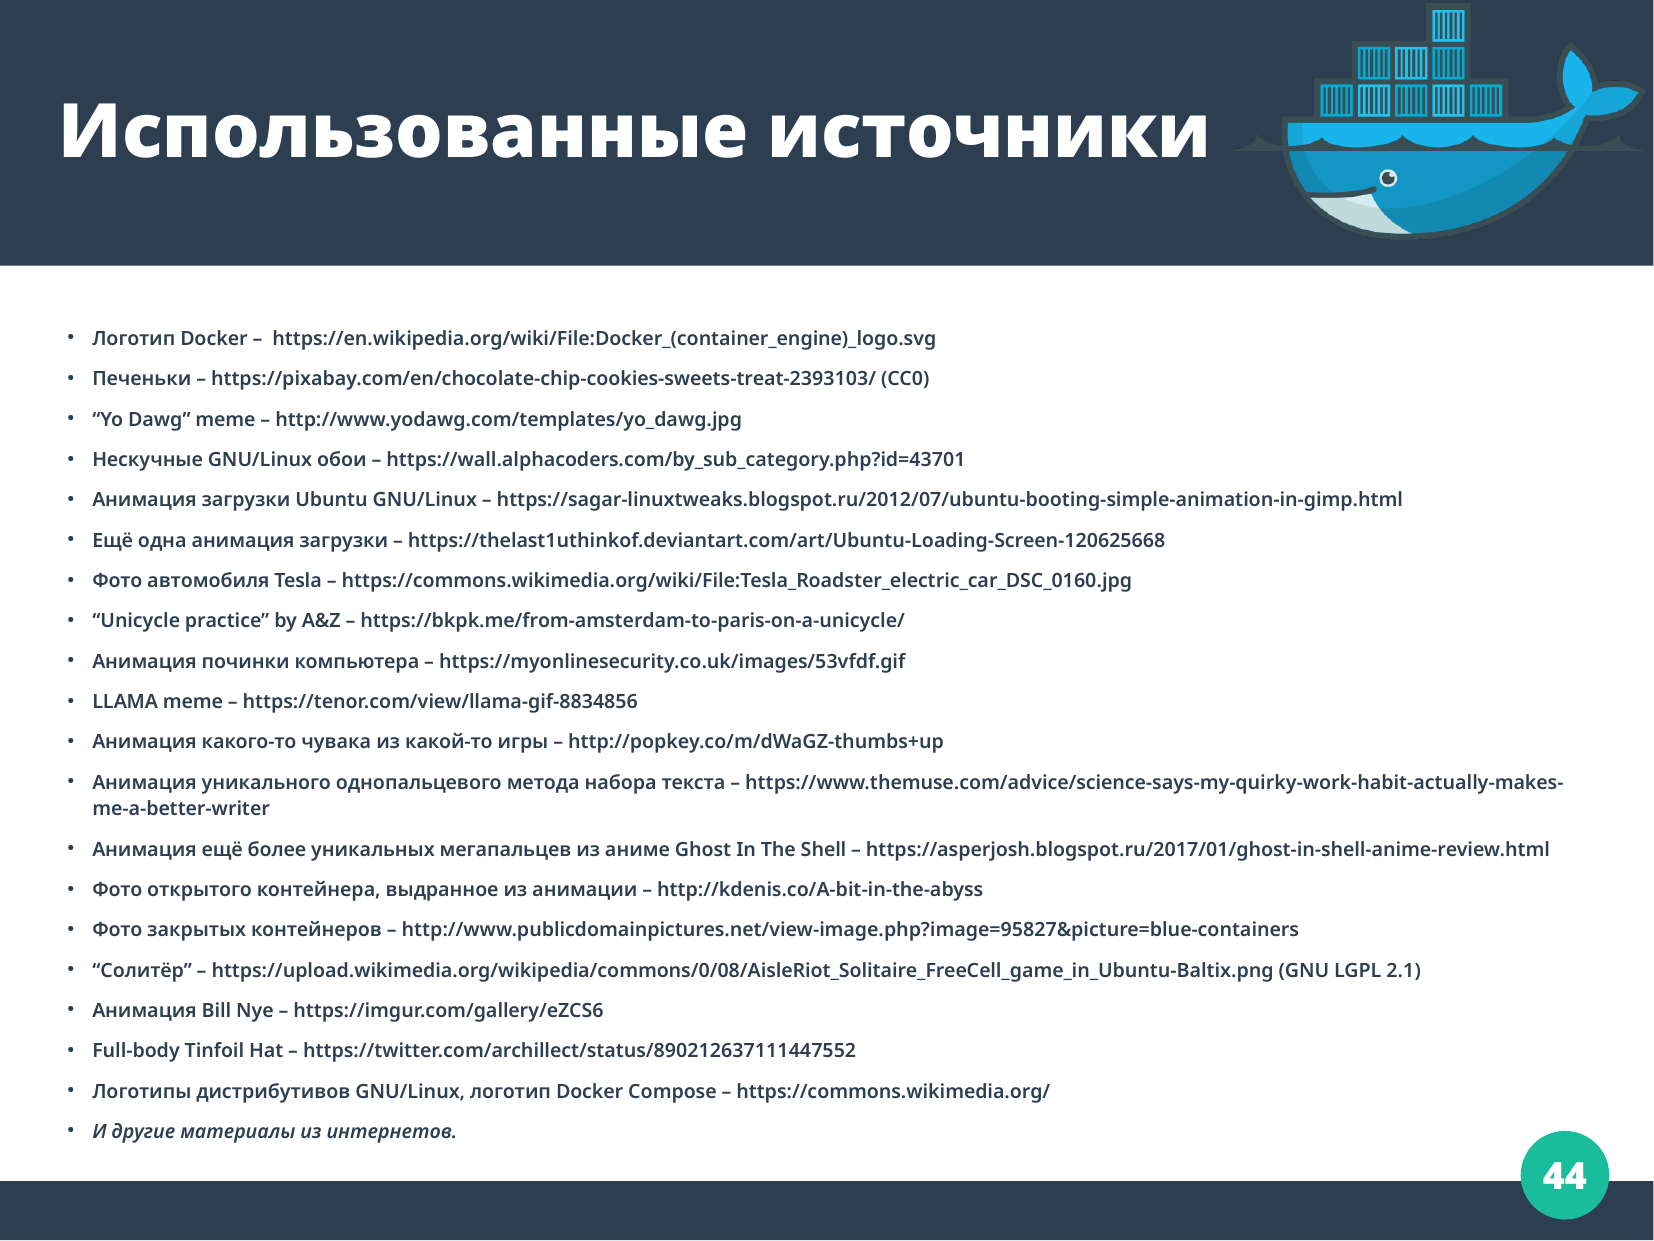

# Использованные источники
Логотип Docker – https://en.wikipedia.org/wiki/File:Docker_(container_engine)_logo.svg
Печеньки – https://pixabay.com/en/chocolate-chip-cookies-sweets-treat-2393103/ (СС0)
“Yo Dawg” meme – http://www.yodawg.com/templates/yo_dawg.jpg
Нескучные GNU/Linux обои – https://wall.alphacoders.com/by_sub_category.php?id=43701
Анимация загрузки Ubuntu GNU/Linux – https://sagar-linuxtweaks.blogspot.ru/2012/07/ubuntu-booting-simple-animation-in-gimp.html
Ещё одна анимация загрузки – https://thelast1uthinkof.deviantart.com/art/Ubuntu-Loading-Screen-120625668
Фото автомобиля Tesla – https://commons.wikimedia.org/wiki/File:Tesla_Roadster_electric_car_DSC_0160.jpg
“Unicycle practice” by A&Z – https://bkpk.me/from-amsterdam-to-paris-on-a-unicycle/
Анимация починки компьютера – https://myonlinesecurity.co.uk/images/53vfdf.gif
LLAMA meme – https://tenor.com/view/llama-gif-8834856
Анимация какого-то чувака из какой-то игры – http://popkey.co/m/dWaGZ-thumbs+up
Анимация уникального однопальцевого метода набора текста – https://www.themuse.com/advice/science-says-my-quirky-work-habit-actually-makes-me-a-better-writer
Анимация ещё более уникальных мегапальцев из аниме Ghost In The Shell – https://asperjosh.blogspot.ru/2017/01/ghost-in-shell-anime-review.html
Фото открытого контейнера, выдранное из анимации – http://kdenis.co/A-bit-in-the-abyss
Фото закрытых контейнеров – http://www.publicdomainpictures.net/view-image.php?image=95827&picture=blue-containers
“Солитёр” – https://upload.wikimedia.org/wikipedia/commons/0/08/AisleRiot_Solitaire_FreeCell_game_in_Ubuntu-Baltix.png (GNU LGPL 2.1)
Анимация Bill Nye – https://imgur.com/gallery/eZCS6
Full-body Tinfoil Hat – https://twitter.com/archillect/status/890212637111447552
Логотипы дистрибутивов GNU/Linux, логотип Docker Compose – https://commons.wikimedia.org/
И другие материалы из интернетов.
44